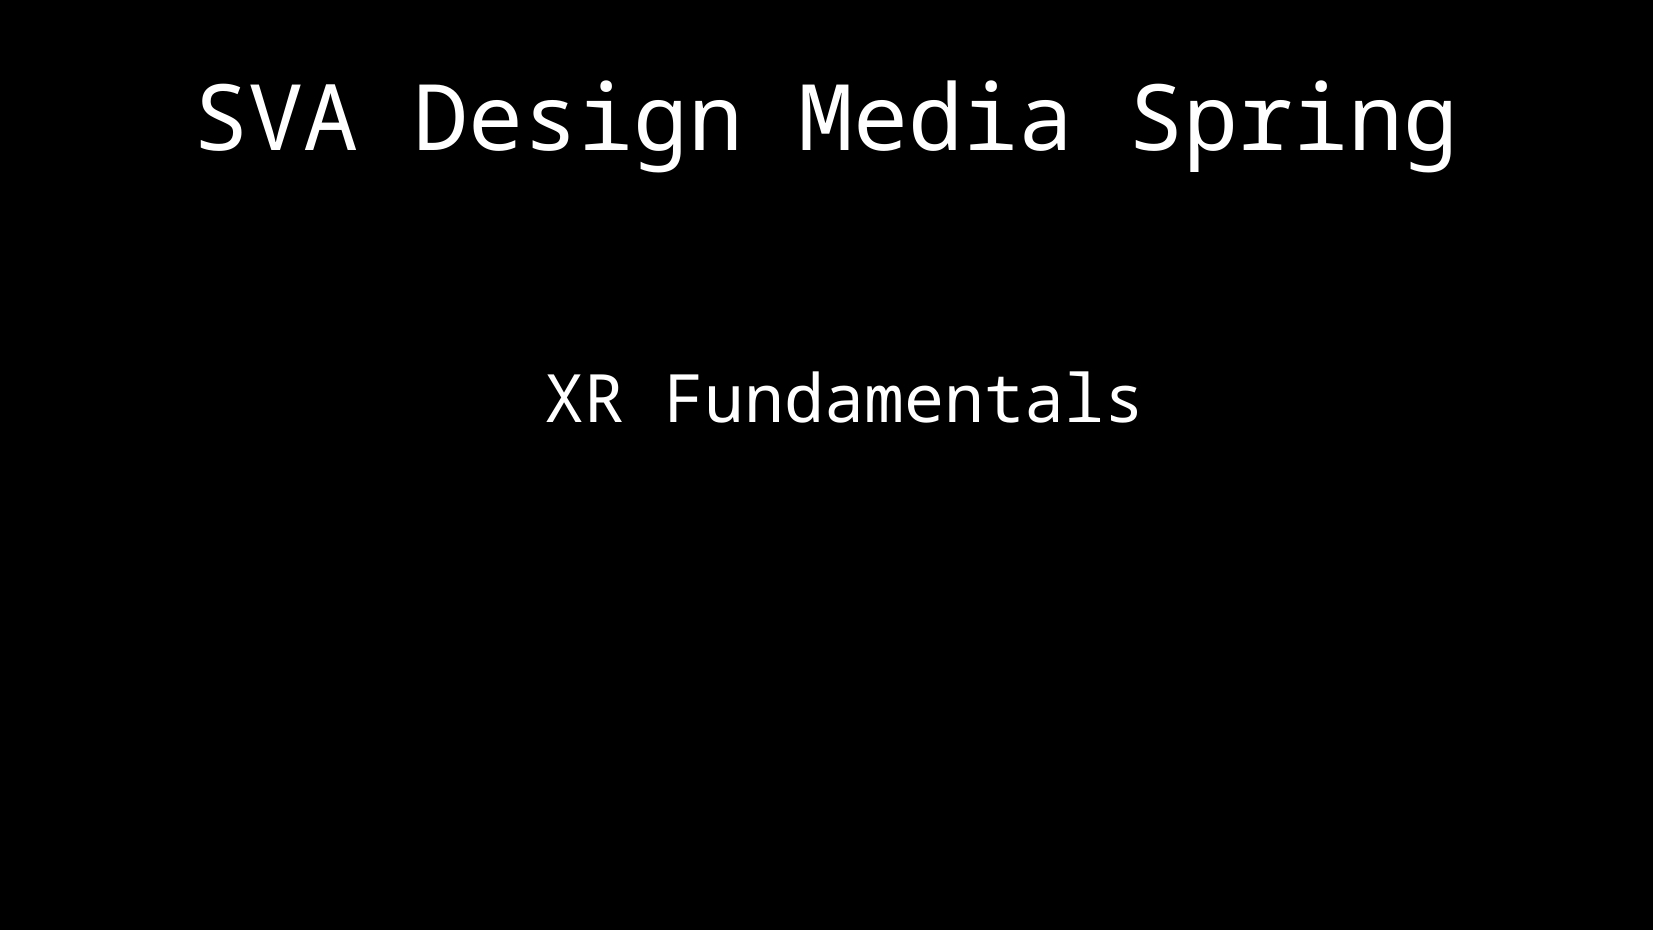

# SVA Design Media Spring
XR Fundamentals